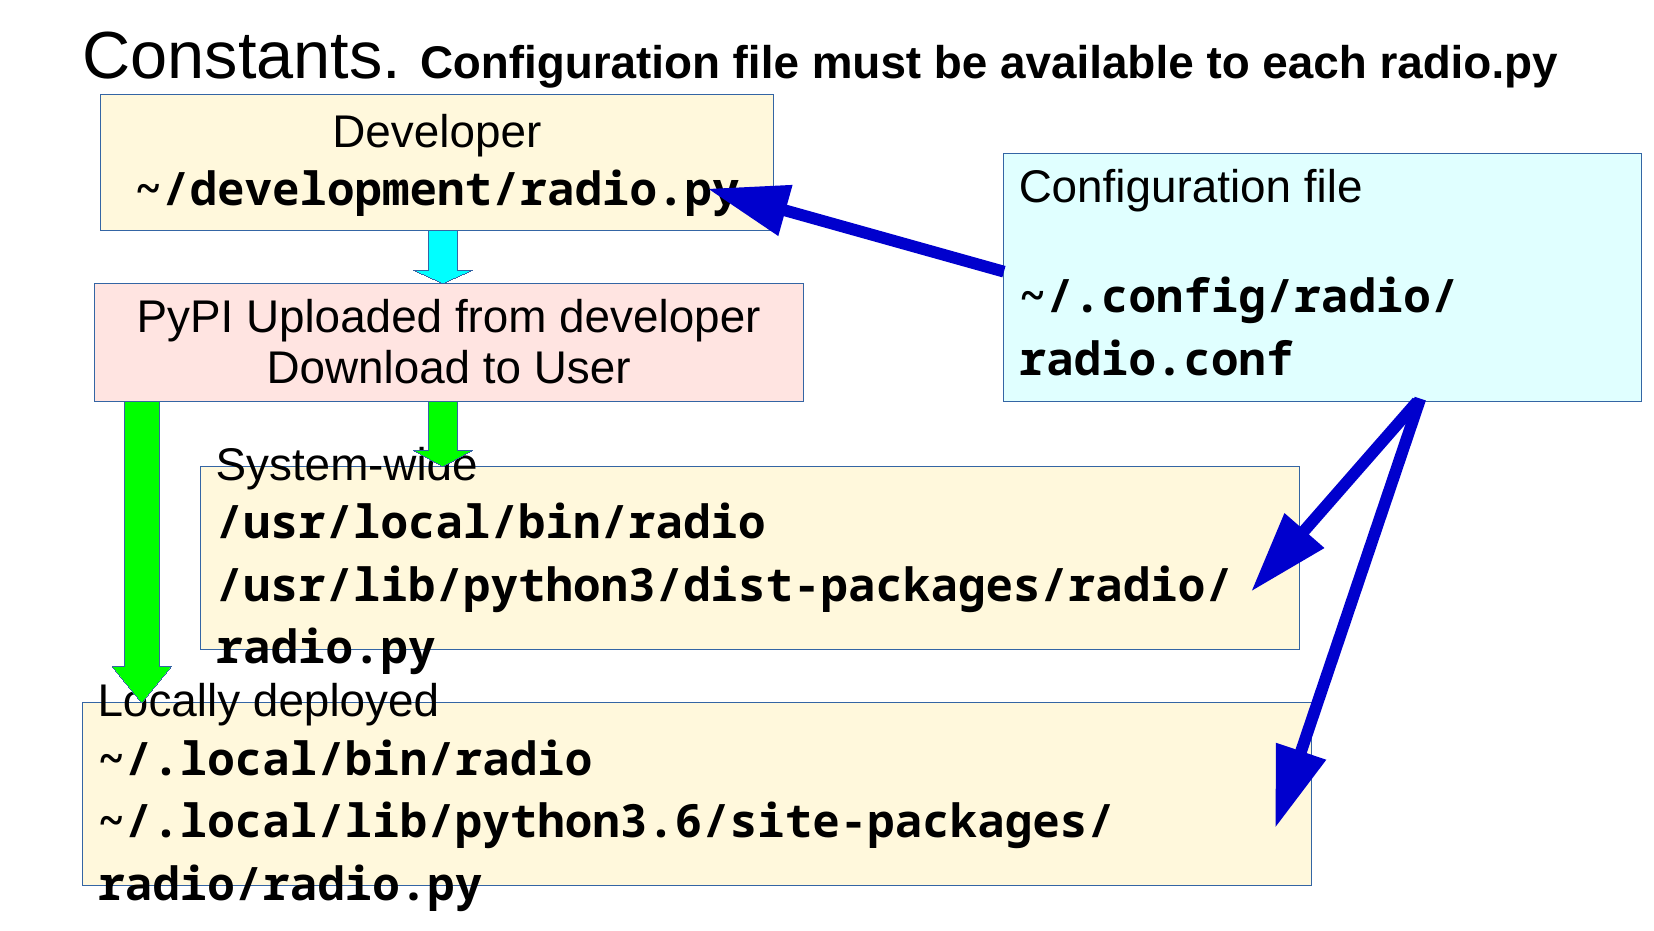

# Constants. Configuration file must be available to each radio.py
Developer
~/development/radio.py
Configuration file
~/.config/radio/radio.conf
PyPI Uploaded from developer
Download to User
System-wide
/usr/local/bin/radio
/usr/lib/python3/dist-packages/radio/radio.py
Locally deployed
~/.local/bin/radio
~/.local/lib/python3.6/site-packages/radio/radio.py